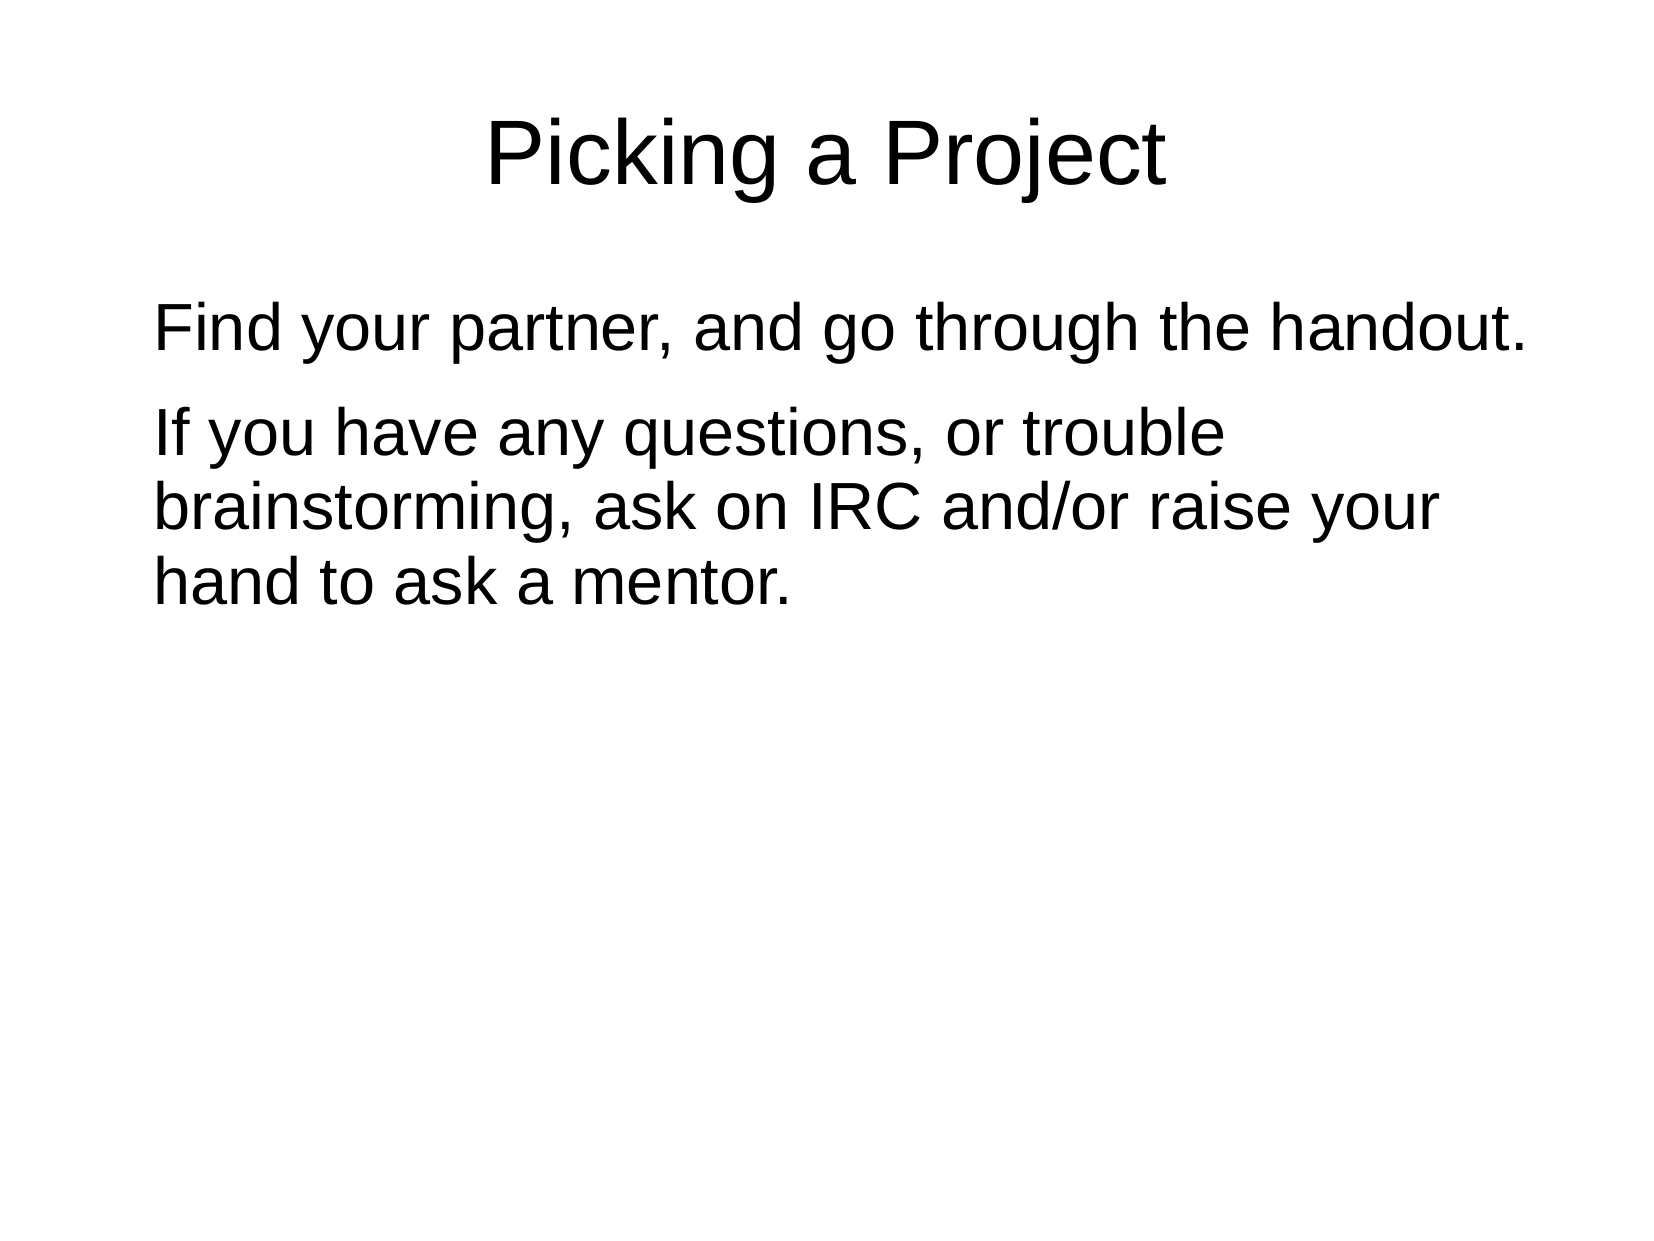

# Picking a Project
Find your partner, and go through the handout.
If you have any questions, or trouble brainstorming, ask on IRC and/or raise your hand to ask a mentor.